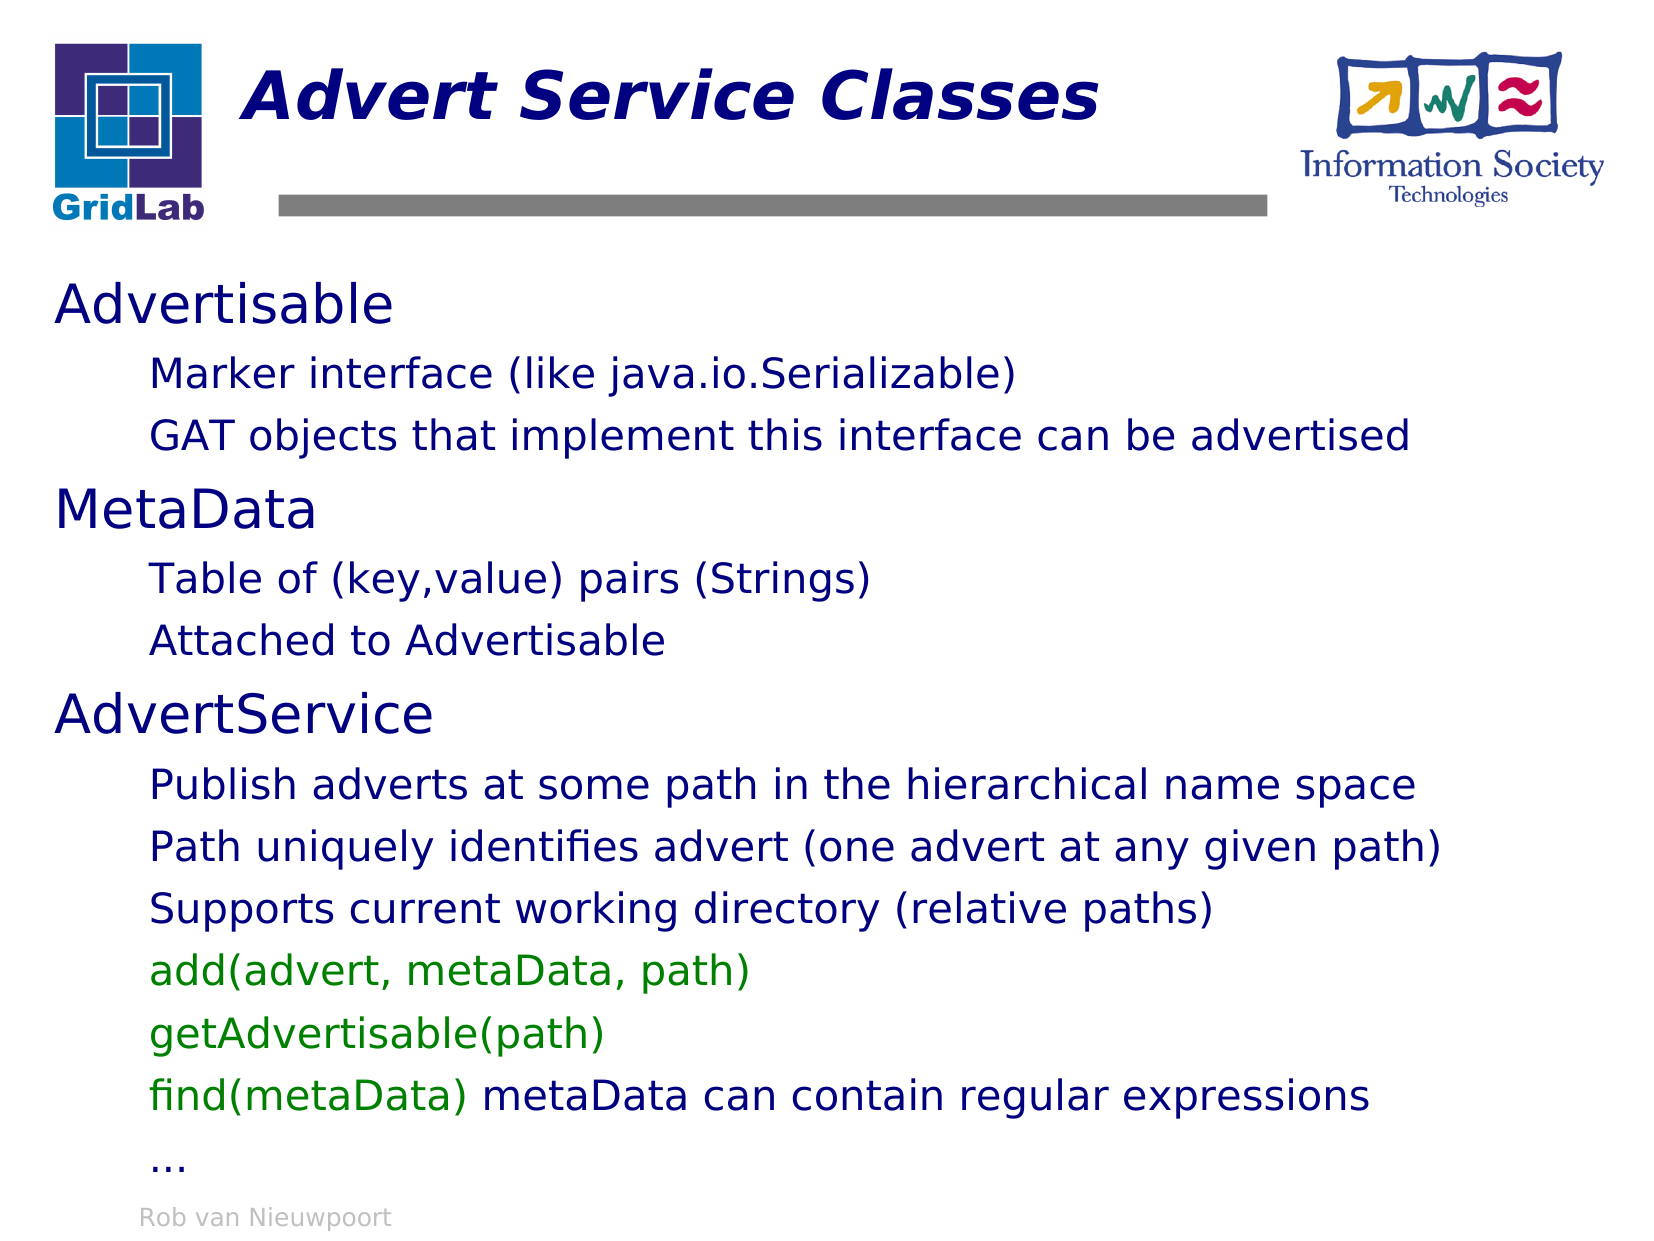

# Advert Service Classes
Advertisable
Marker interface (like java.io.Serializable)
GAT objects that implement this interface can be advertised
MetaData
Table of (key,value) pairs (Strings)
Attached to Advertisable
AdvertService
Publish adverts at some path in the hierarchical name space
Path uniquely identifies advert (one advert at any given path)
Supports current working directory (relative paths)
add(advert, metaData, path)
getAdvertisable(path)
find(metaData) metaData can contain regular expressions
...